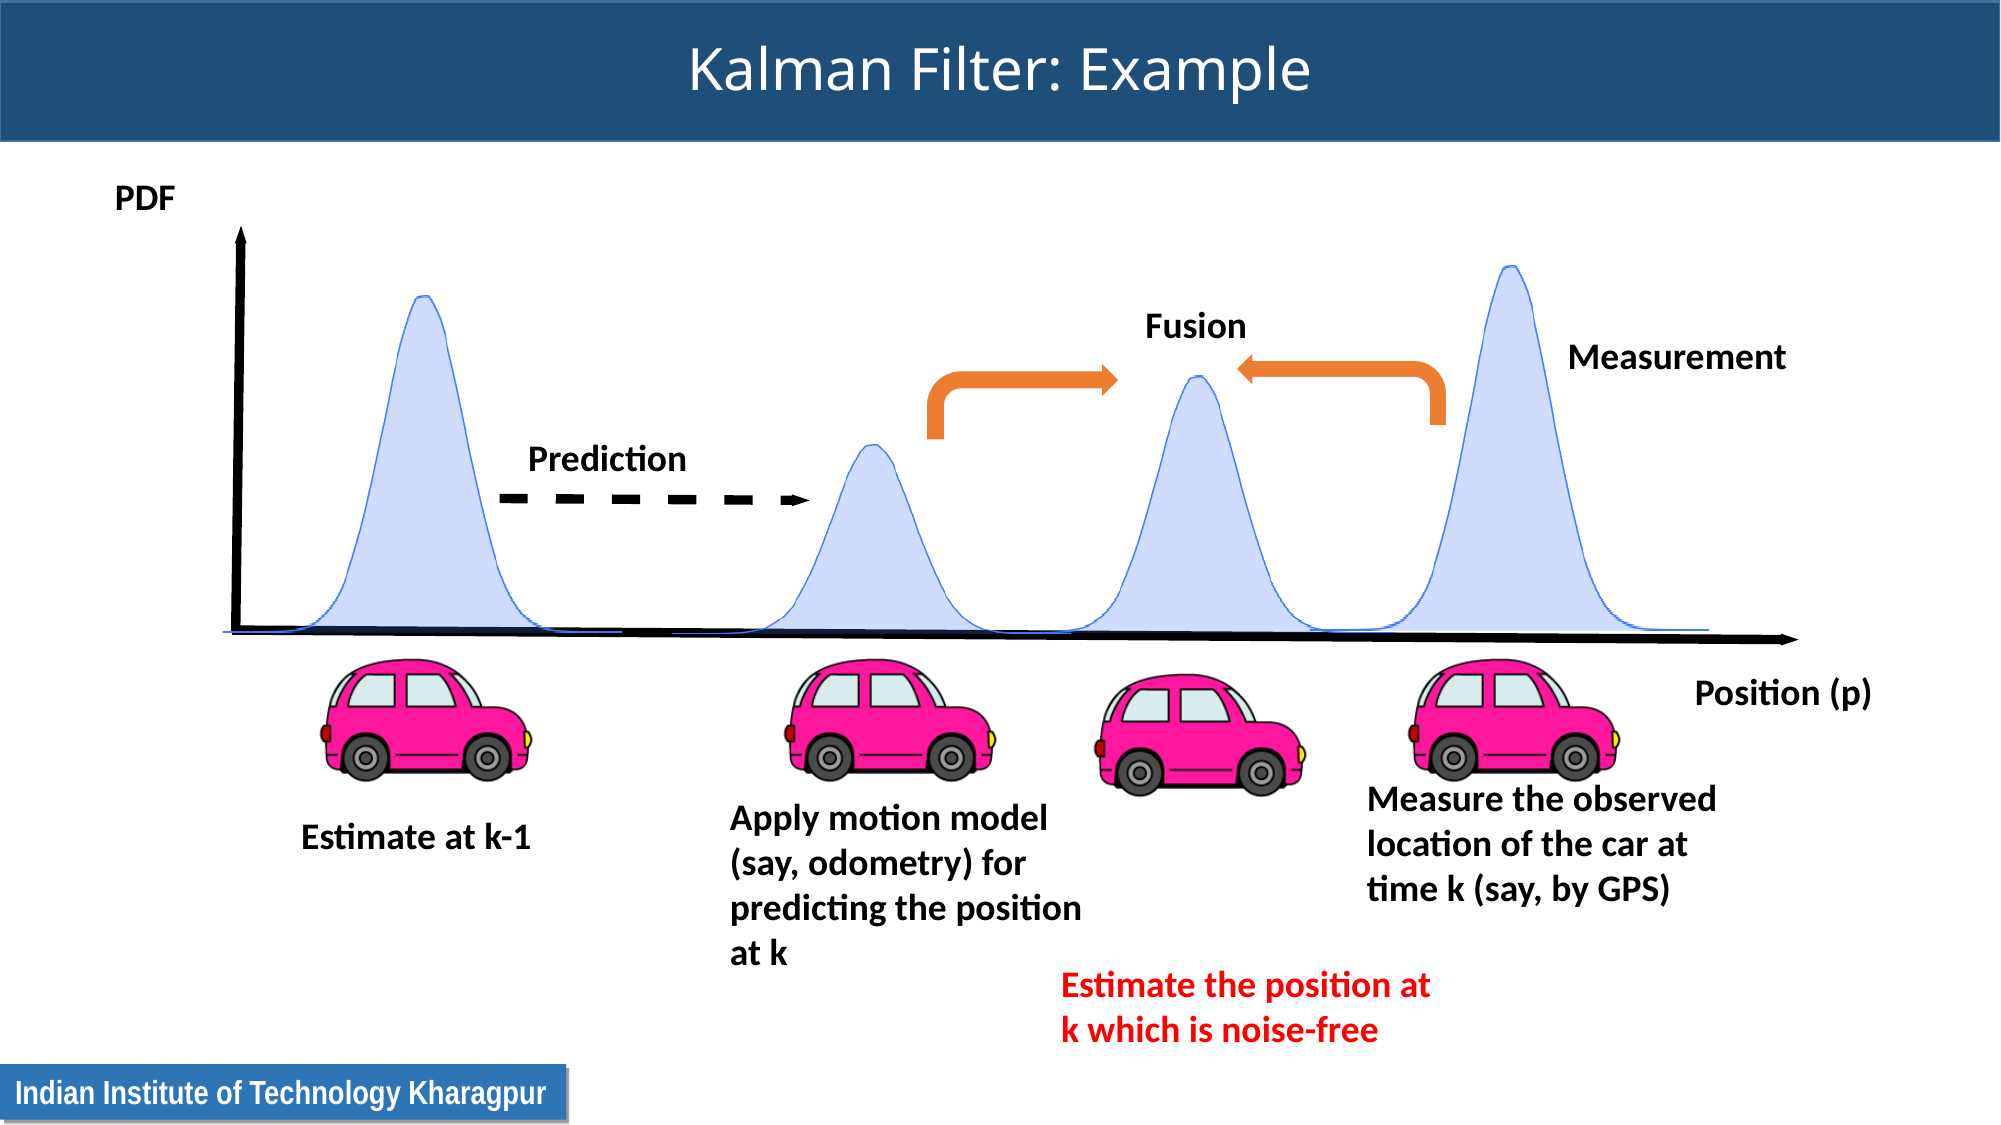

# Kalman Filter: Example
PDF
Fusion
Measurement
Prediction
Position (p)
Measure the observed location of the car at time k (say, by GPS)
Apply motion model (say, odometry) for predicting the position at k
Estimate at k-1
Estimate the position at k which is noise-free